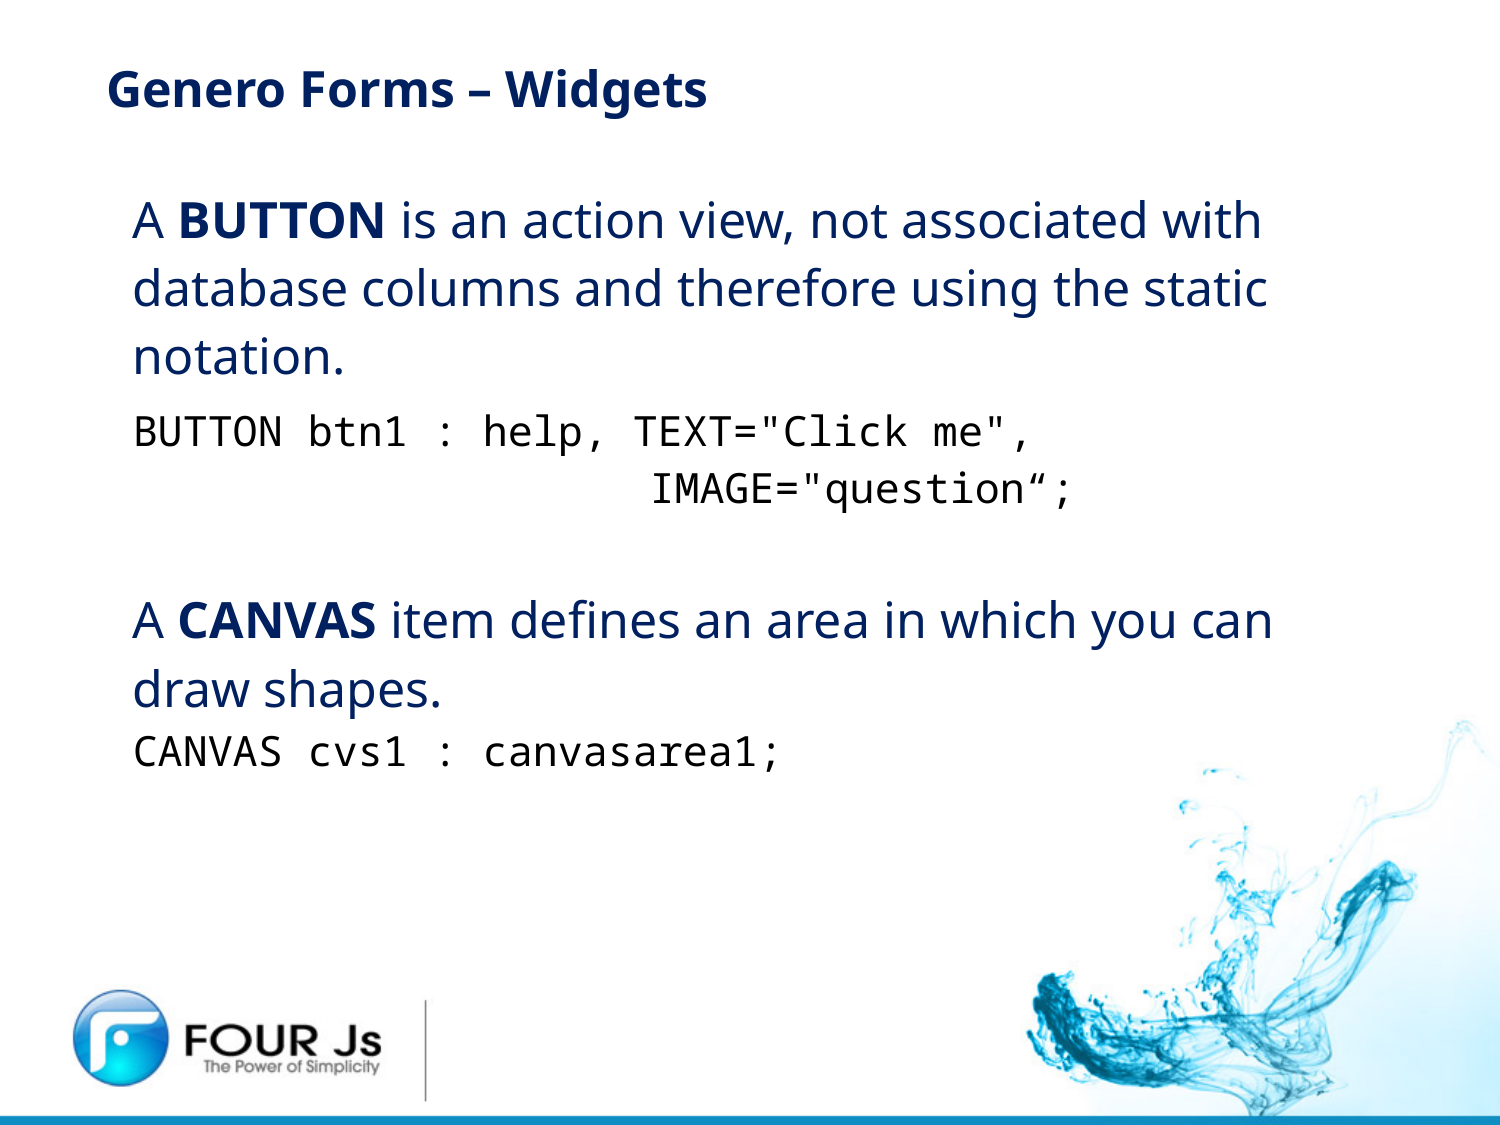

# Genero Forms – Widgets
A BUTTON is an action view, not associated with database columns and therefore using the static notation.
BUTTON btn1 : help, TEXT="Click me", 									IMAGE="question“;
A CANVAS item defines an area in which you can draw shapes.
CANVAS cvs1 : canvasarea1;